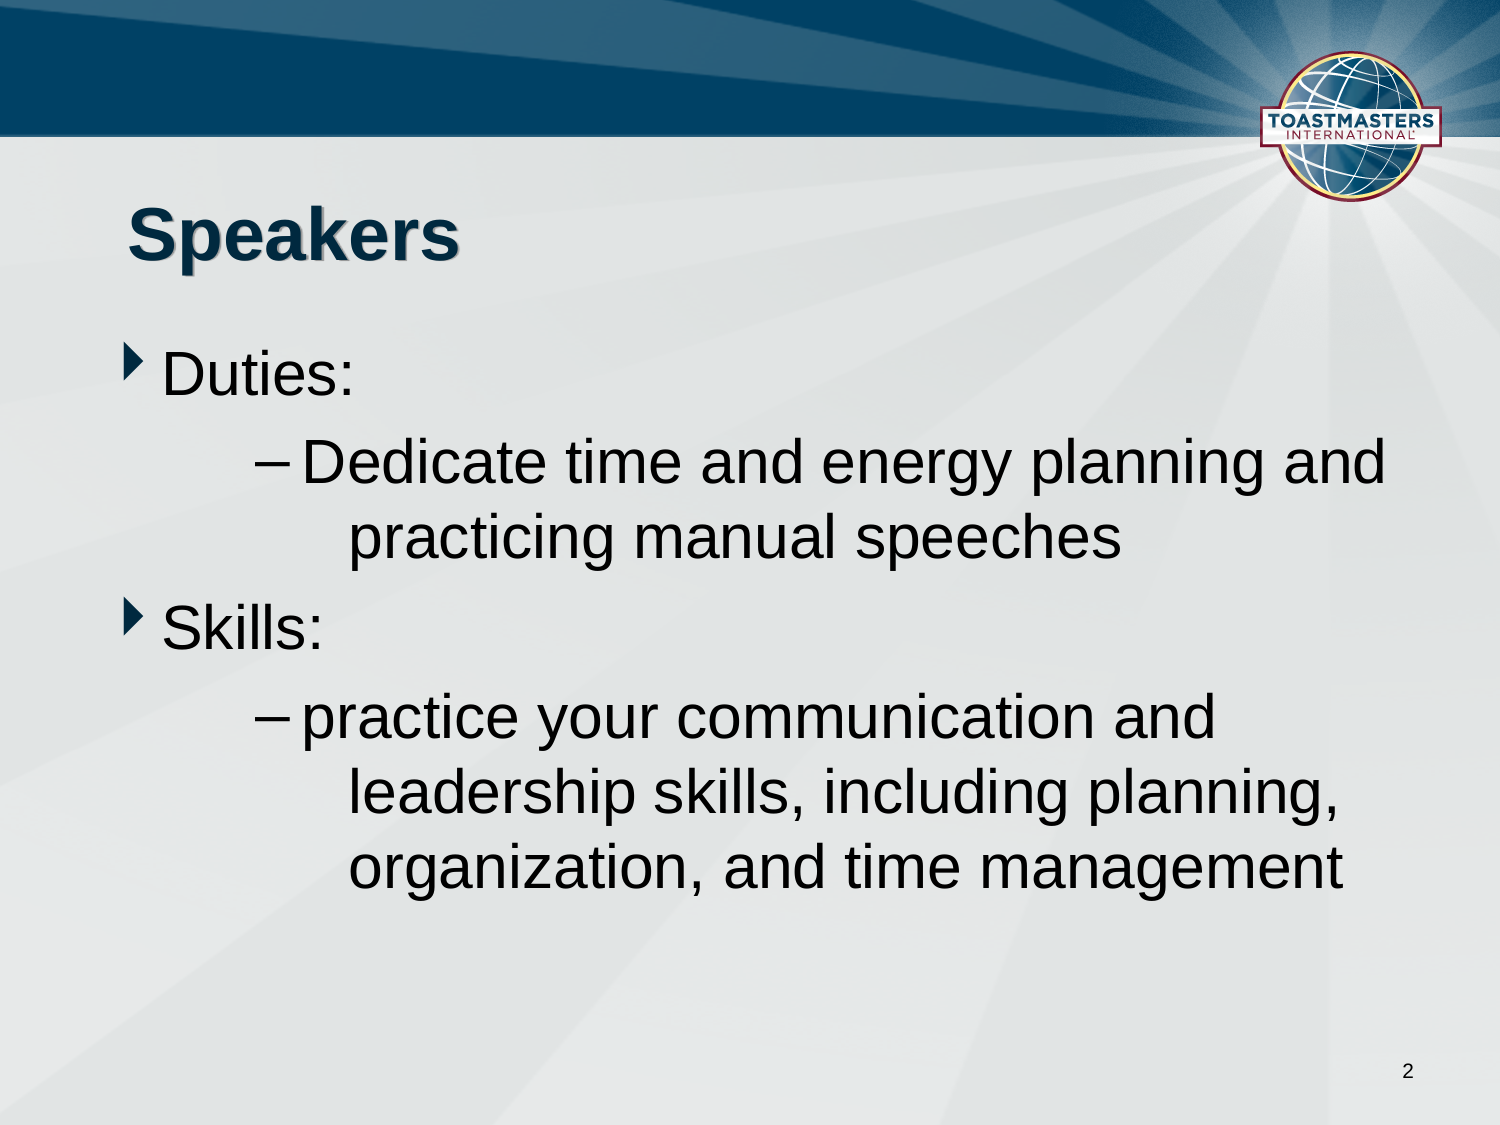

Speakers
# Duties:
Dedicate time and energy planning and practicing manual speeches
Skills:
practice your communication and leadership skills, including planning, organization, and time management
2